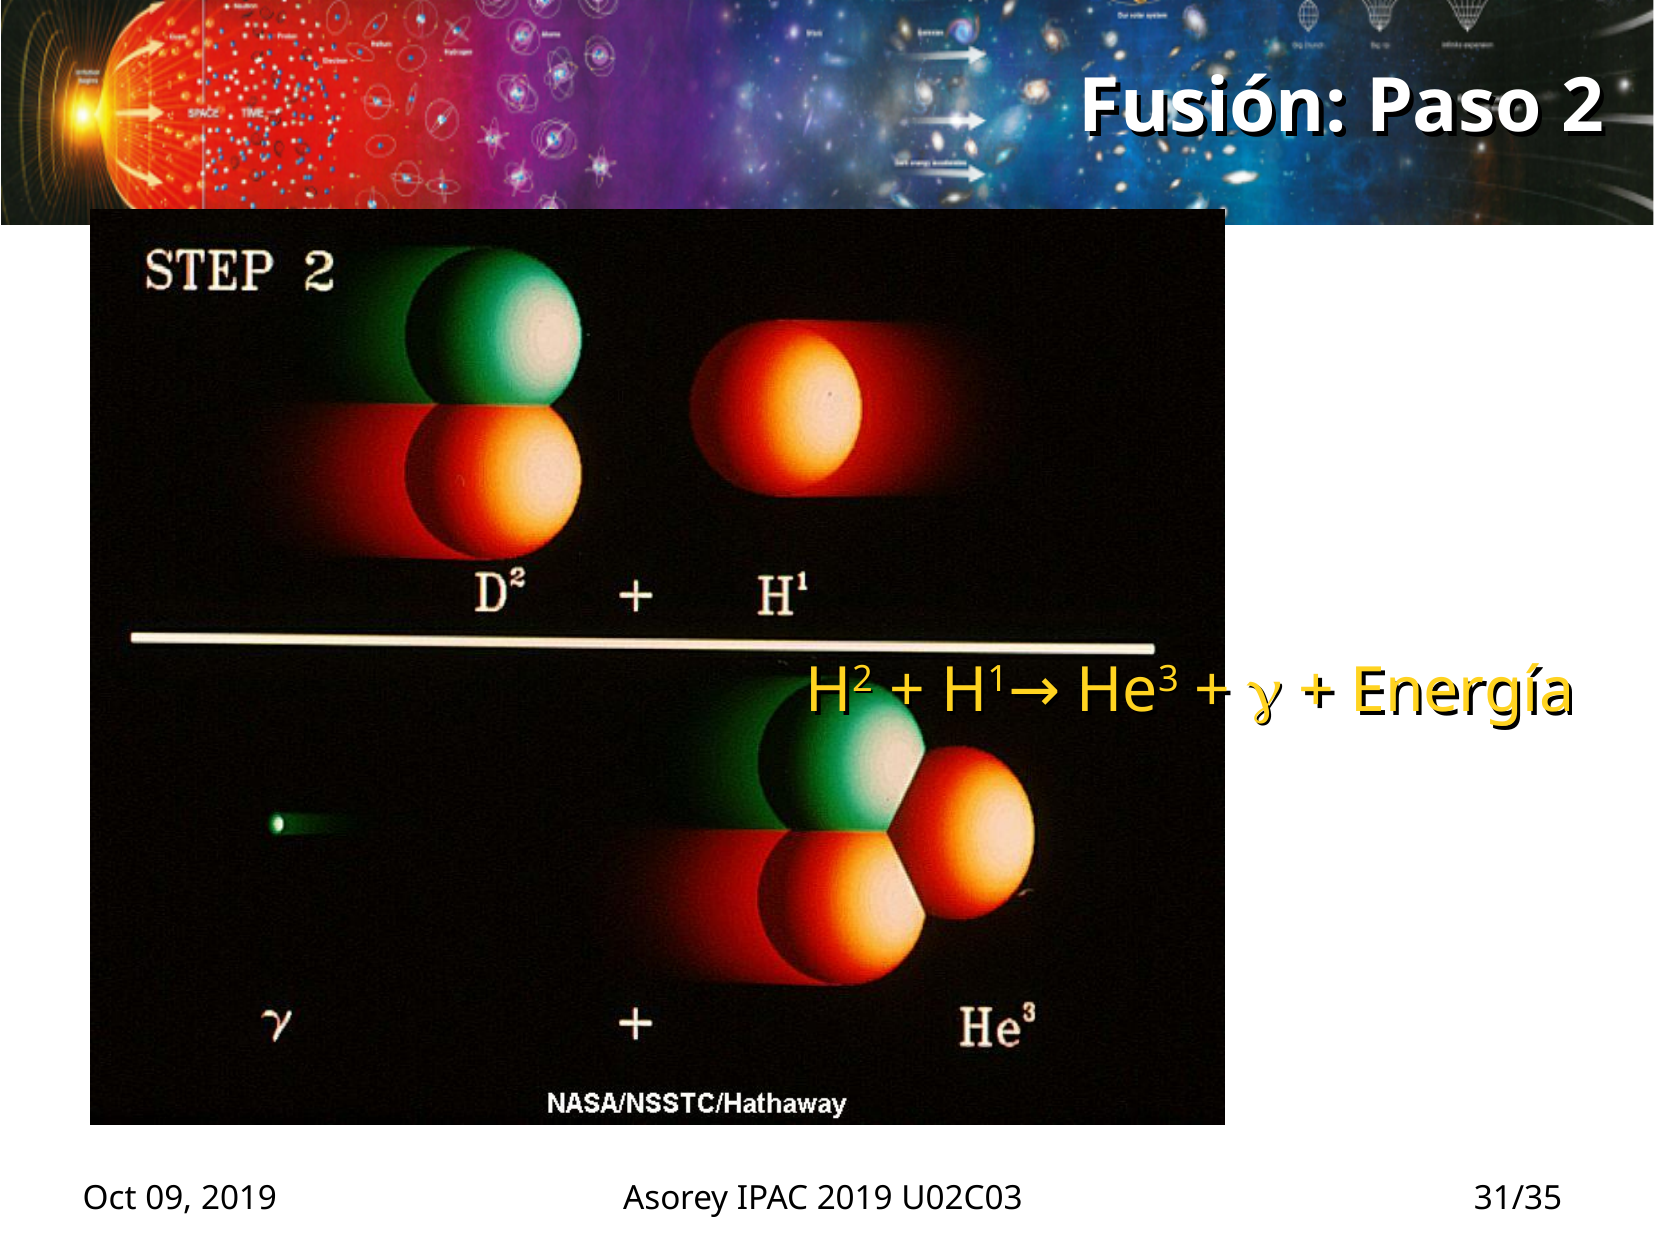

# Fusión: Paso 2
H2 + H1→ He3 + g + Energía
Oct 09, 2019
Asorey IPAC 2019 U02C03
31